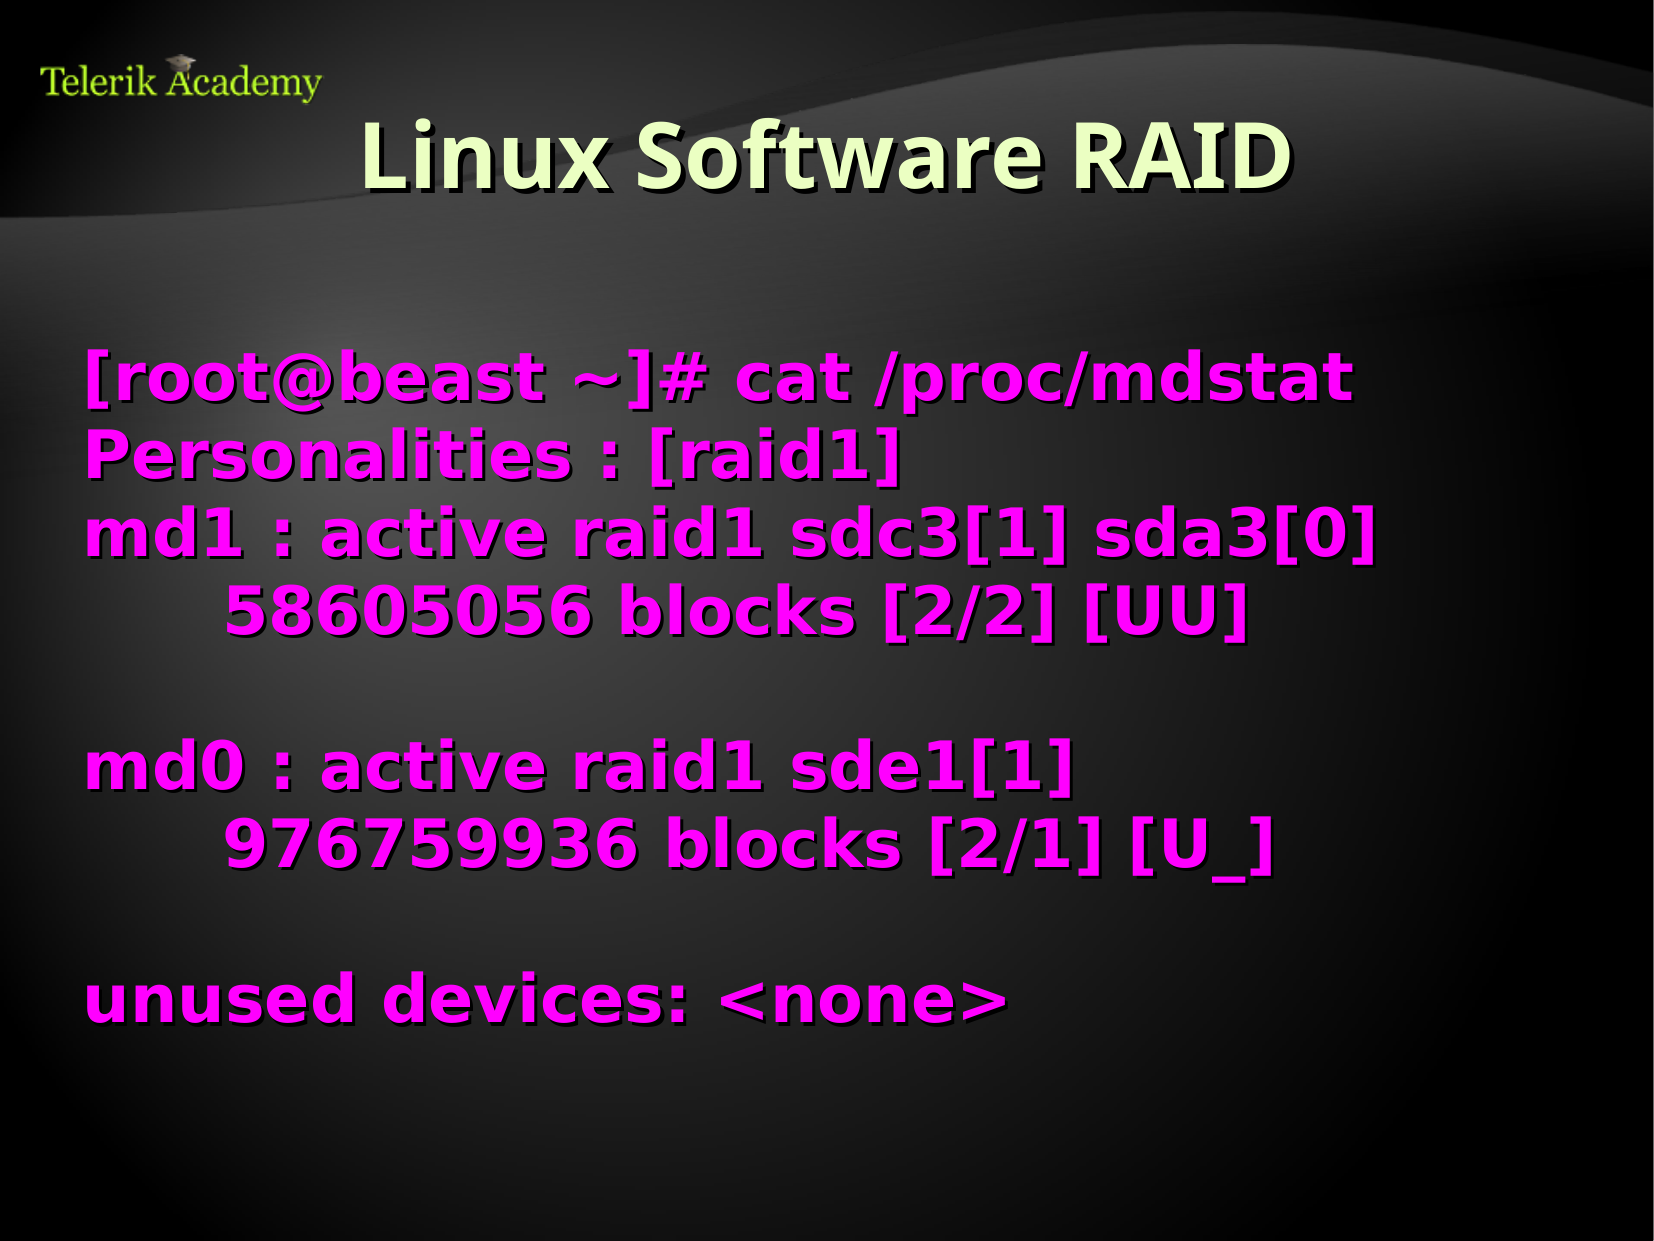

# Linux Software RAID
[root@beast ~]# cat /proc/mdstat
Personalities : [raid1]
md1 : active raid1 sdc3[1] sda3[0]
 58605056 blocks [2/2] [UU]
md0 : active raid1 sde1[1]
 976759936 blocks [2/1] [U_]
unused devices: <none>